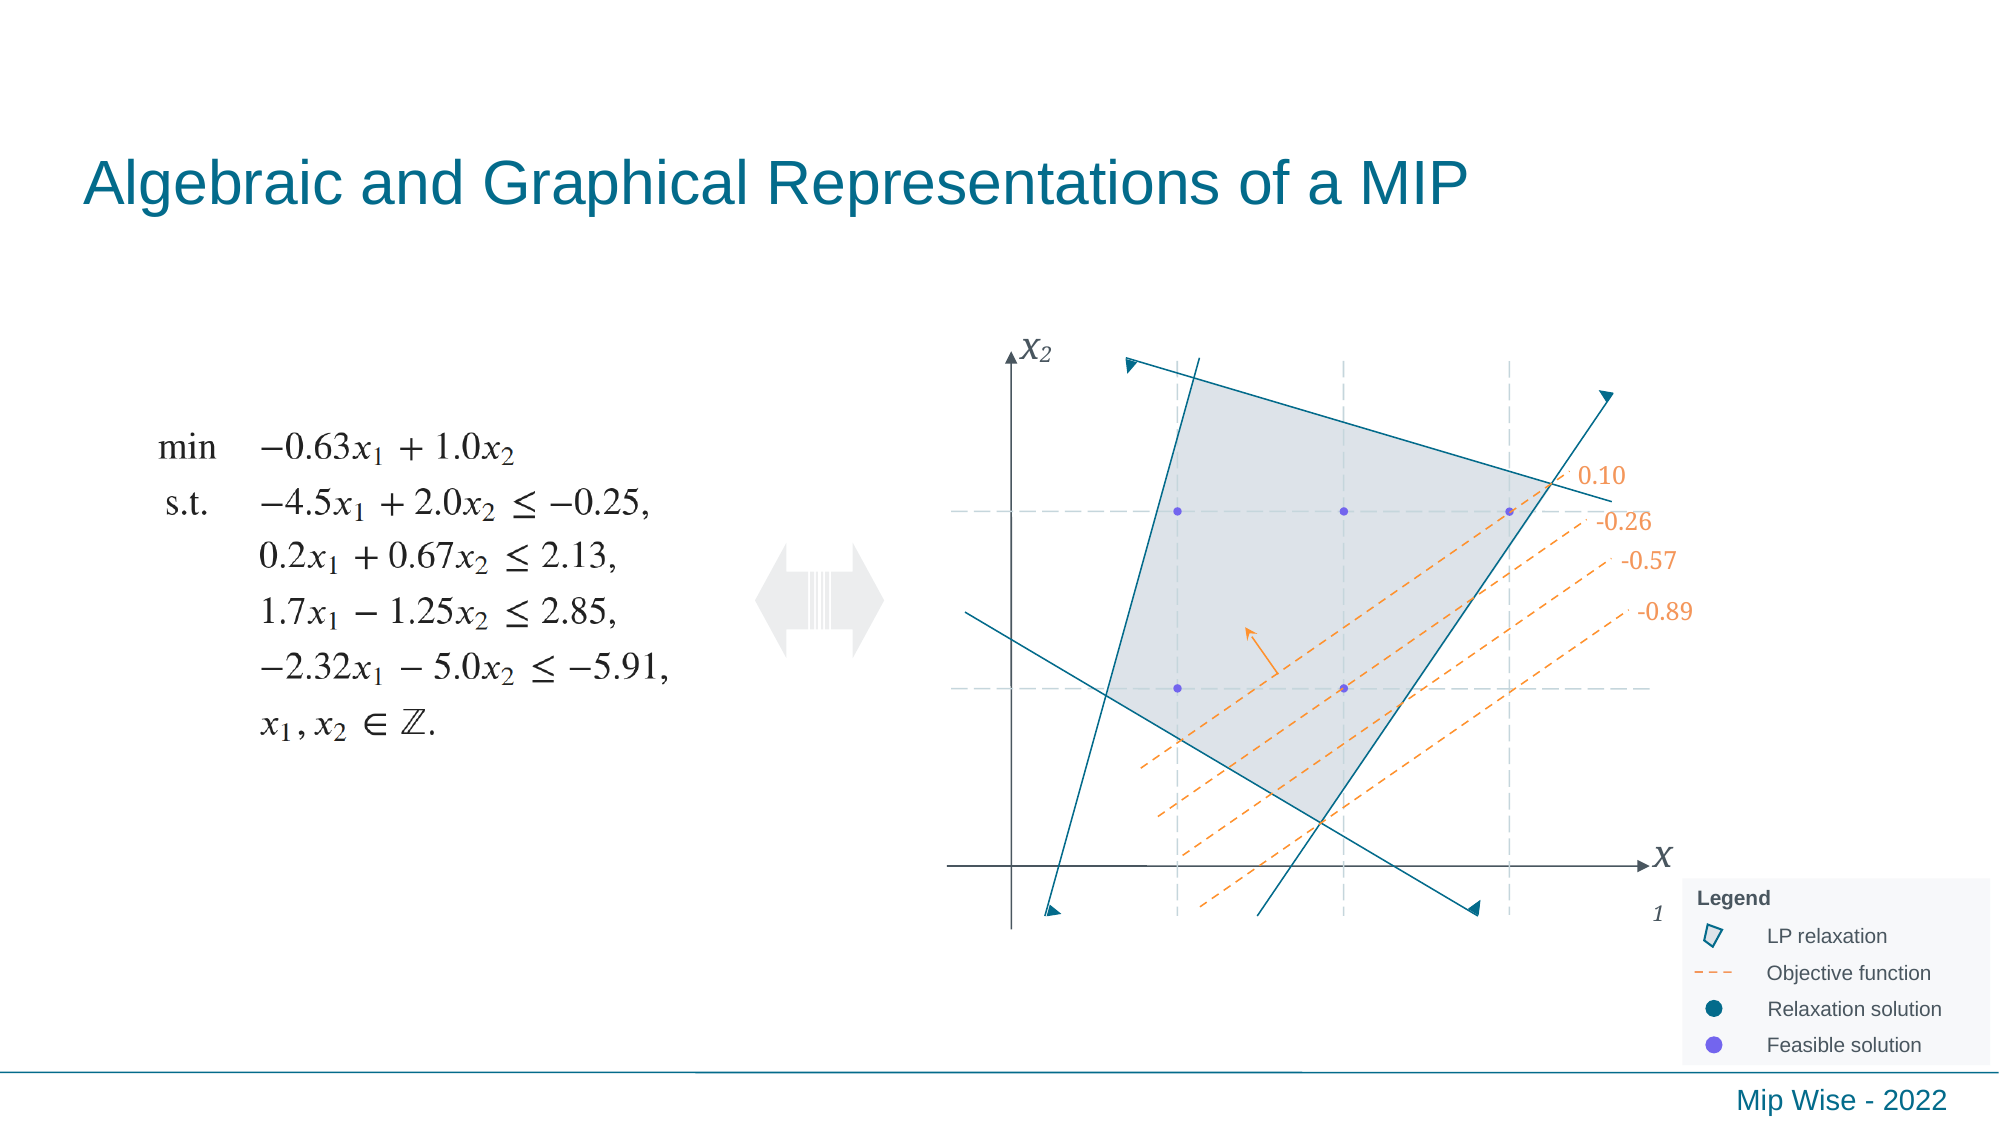

# Algebraic and Graphical Representations of a MIP
x2
0.10
-0.26
-0.57
-0.89
x1
Legend
LP relaxation
Objective function
Relaxation solution
Feasible solution
Mip Wise - 2022